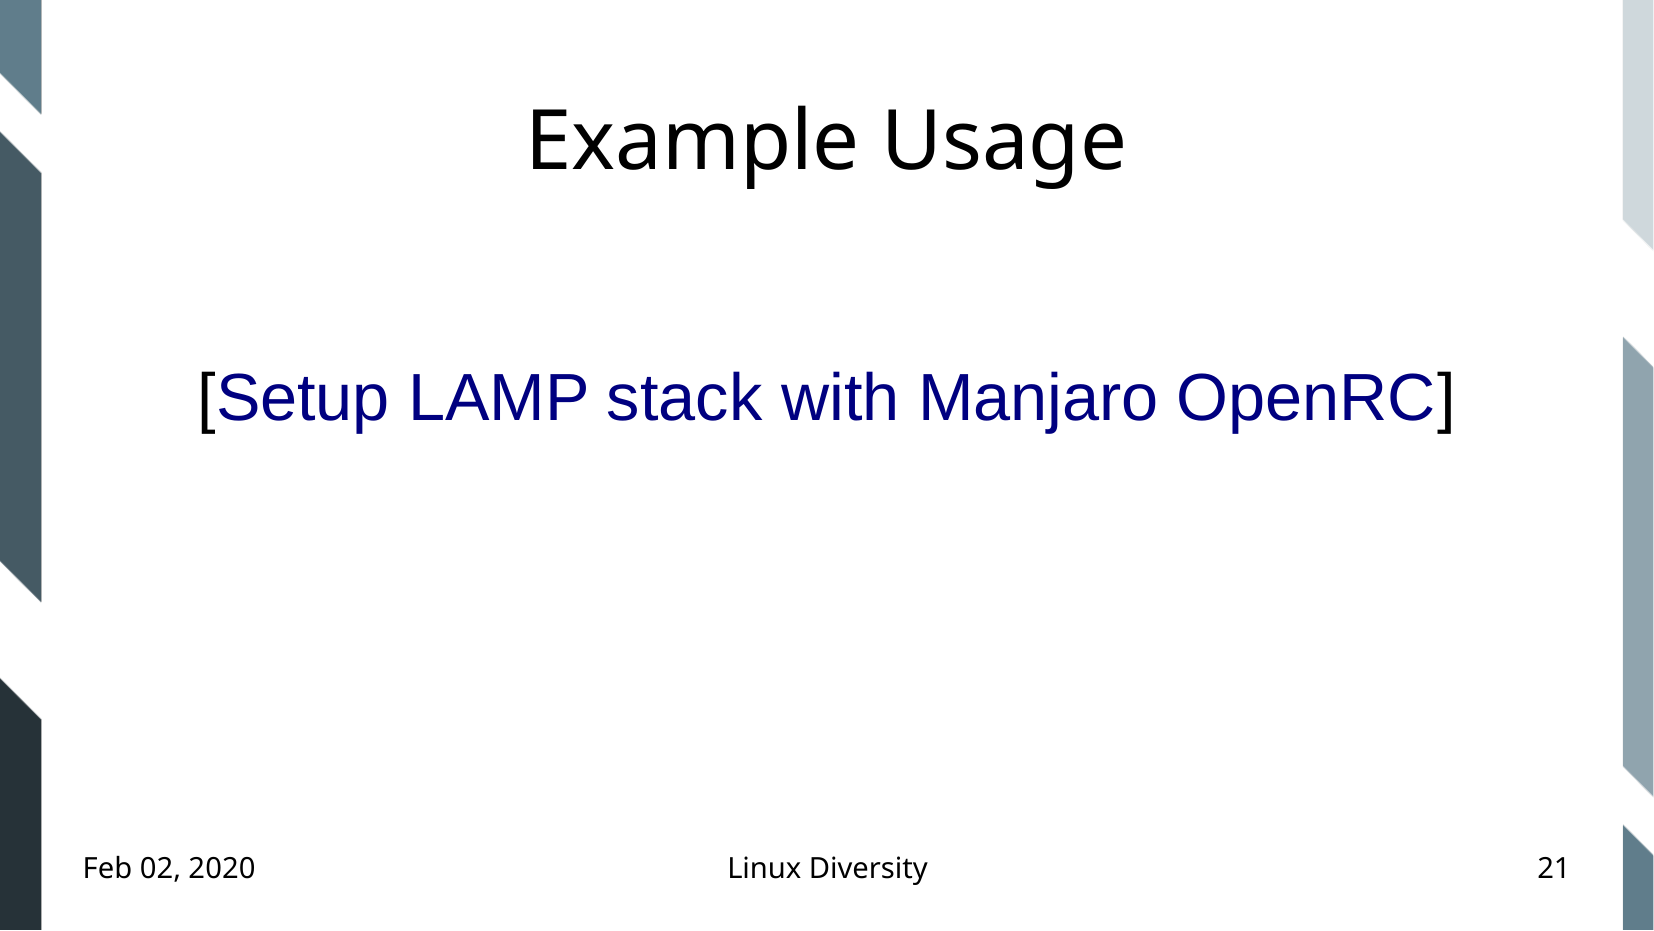

[Setup LAMP stack with Manjaro OpenRC]
# Example Usage
Feb 02, 2020
Linux Diversity
21